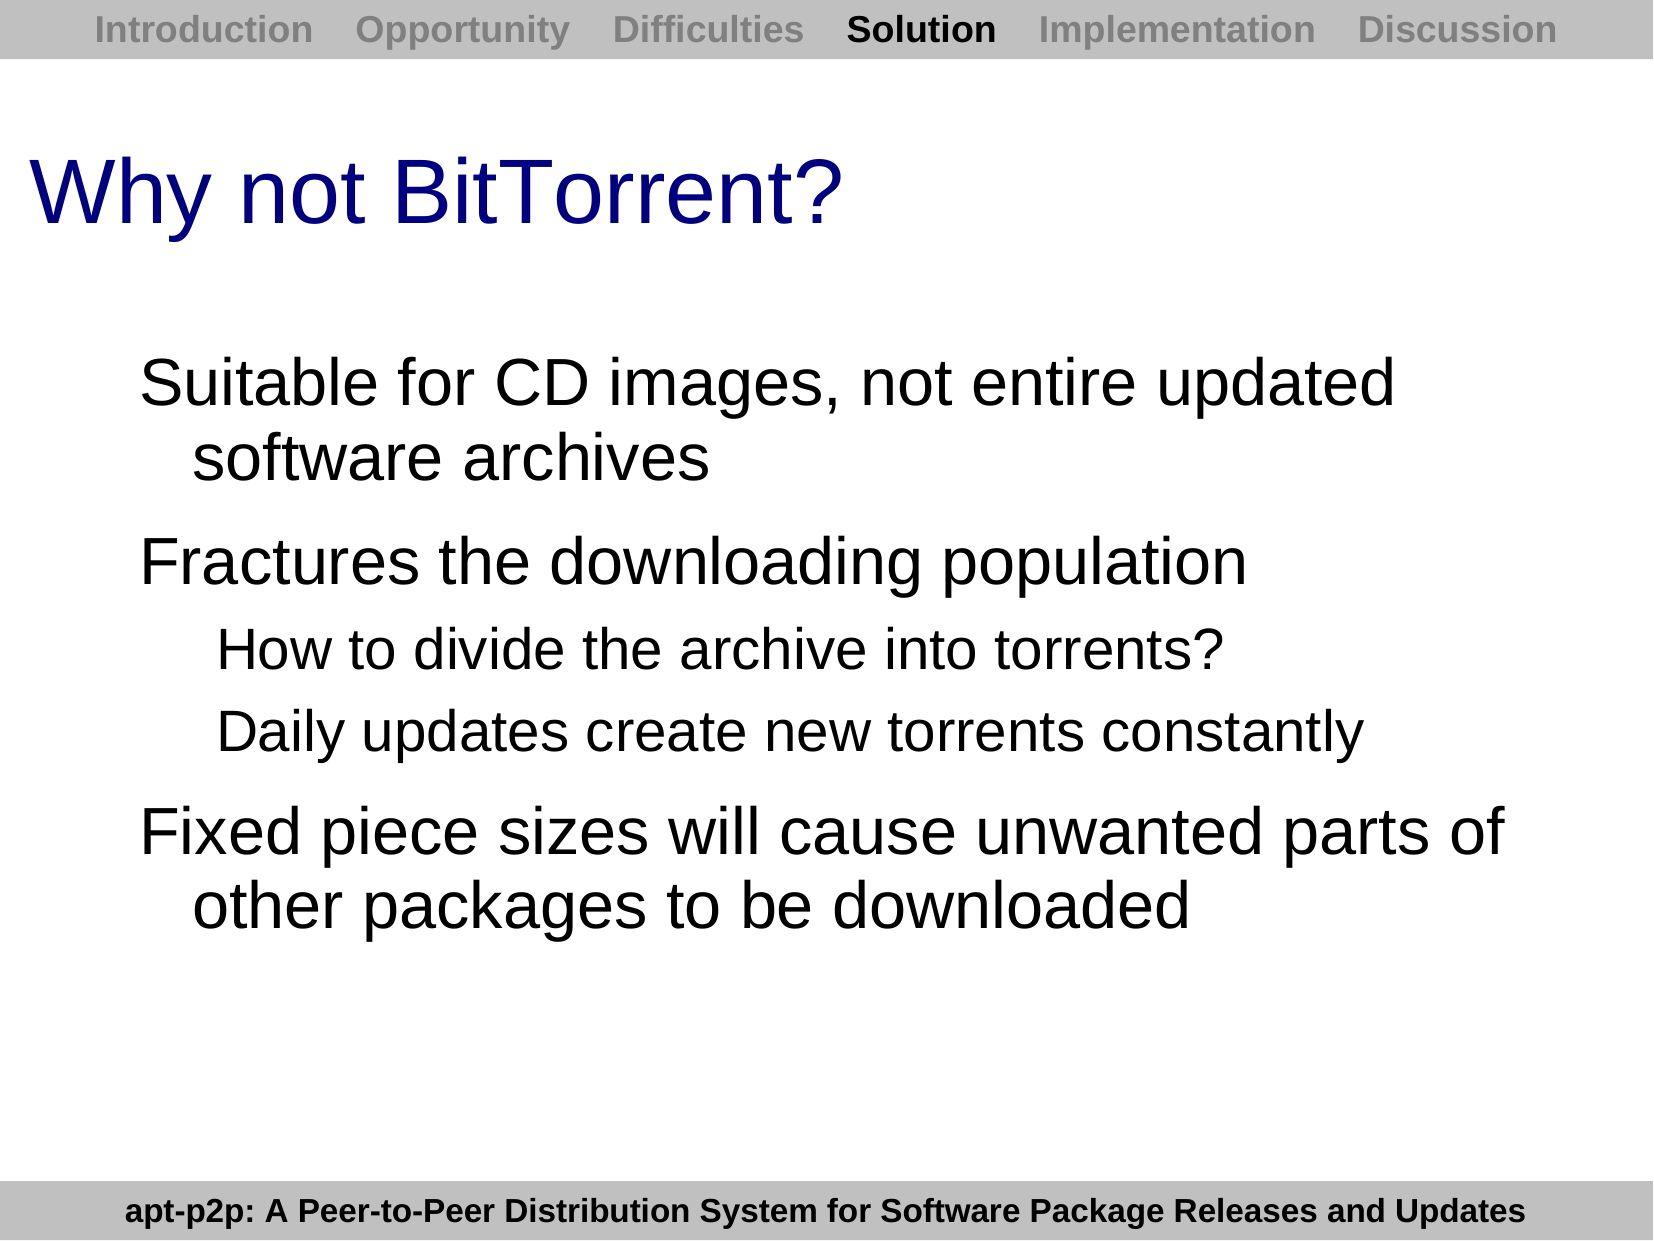

# Why not BitTorrent?
Suitable for CD images, not entire updated software archives
Fractures the downloading population
How to divide the archive into torrents?
Daily updates create new torrents constantly
Fixed piece sizes will cause unwanted parts of other packages to be downloaded